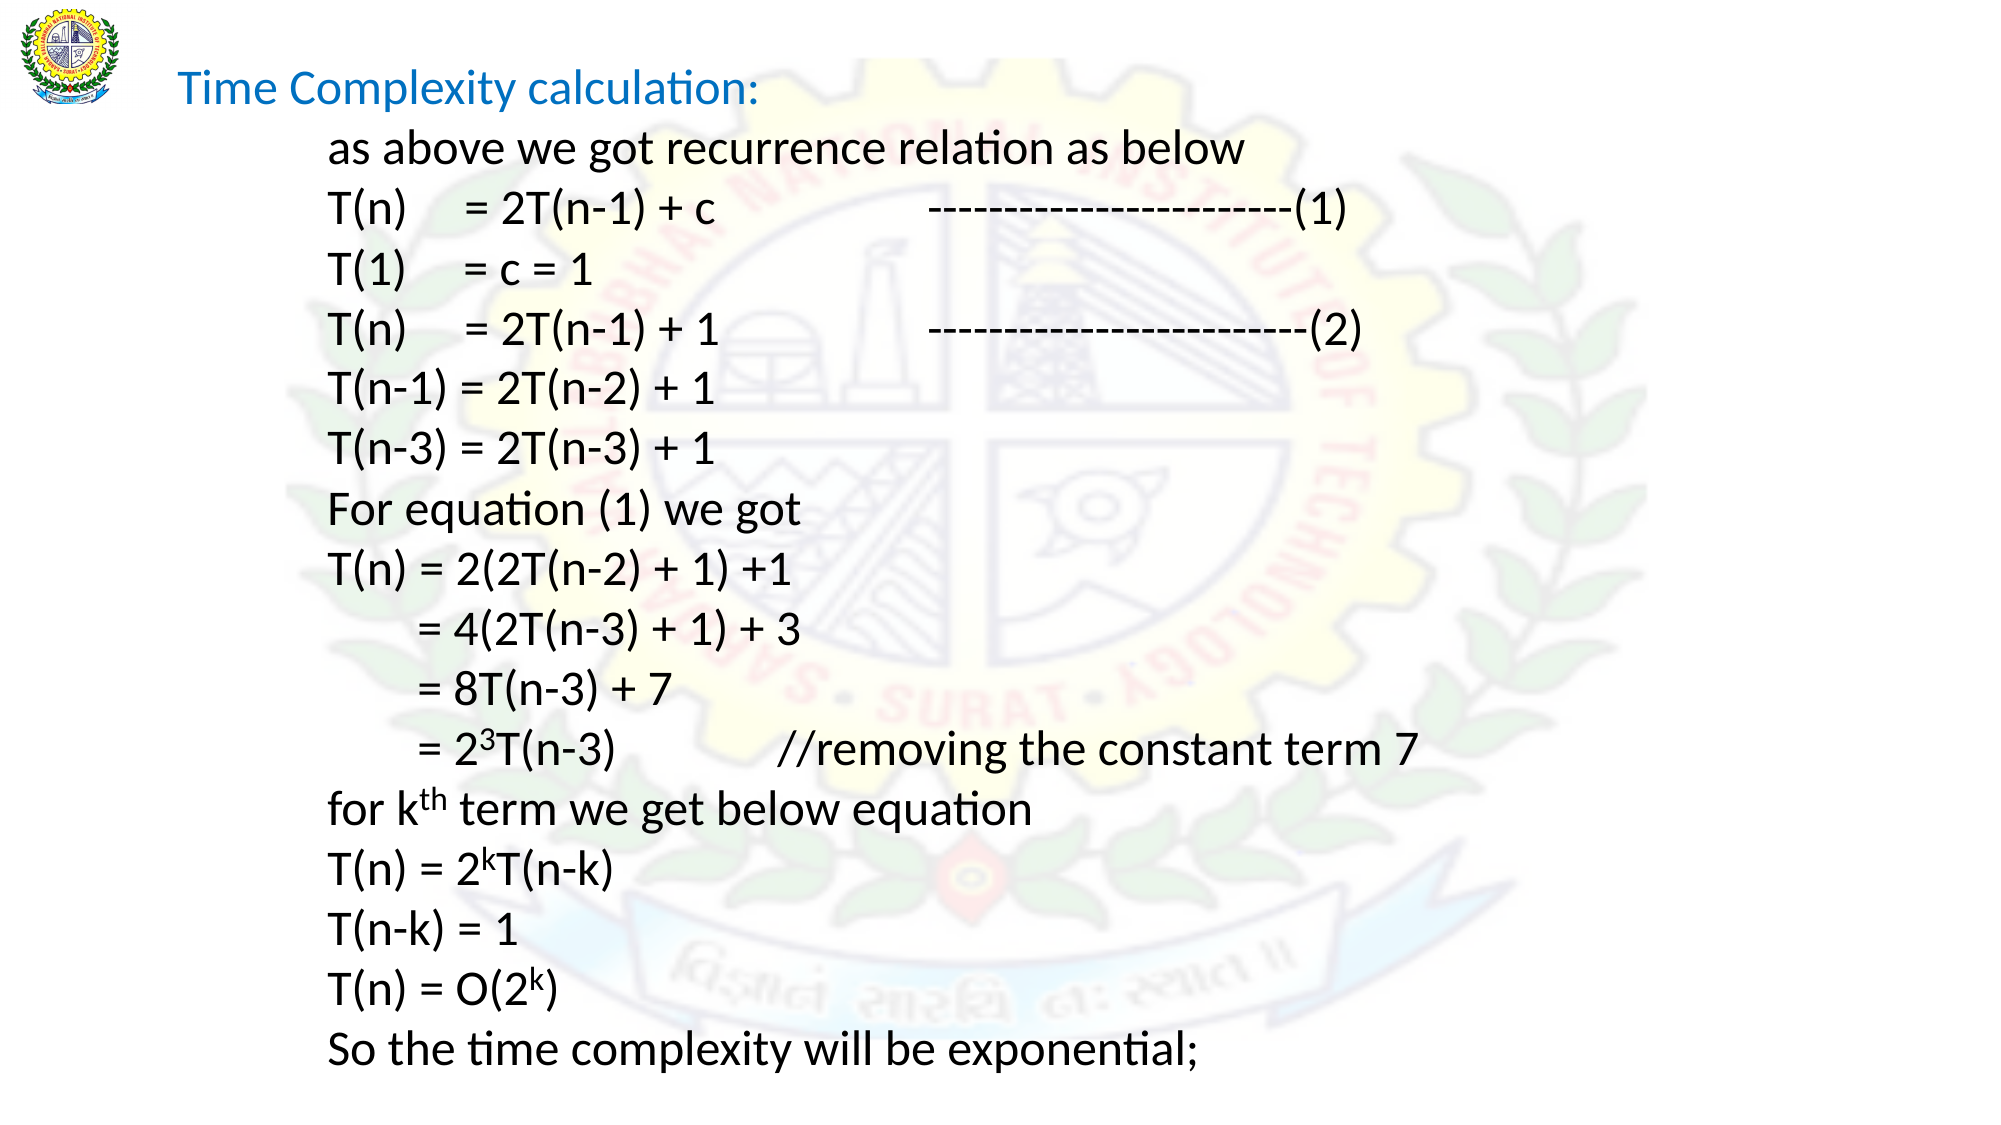

Time Complexity calculation:
as above we got recurrence relation as below
T(n) = 2T(n-1) + c 			------------------------(1)
T(1) = c = 1
T(n) = 2T(n-1) + 1			-------------------------(2)
T(n-1) = 2T(n-2) + 1
T(n-3) = 2T(n-3) + 1
For equation (1) we got
T(n) = 2(2T(n-2) + 1) +1
 = 4(2T(n-3) + 1) + 3
 = 8T(n-3) + 7
 = 23T(n-3) 		//removing the constant term 7
for kth term we get below equation
T(n) = 2kT(n-k)
T(n-k) = 1
T(n) = O(2k)
So the time complexity will be exponential;